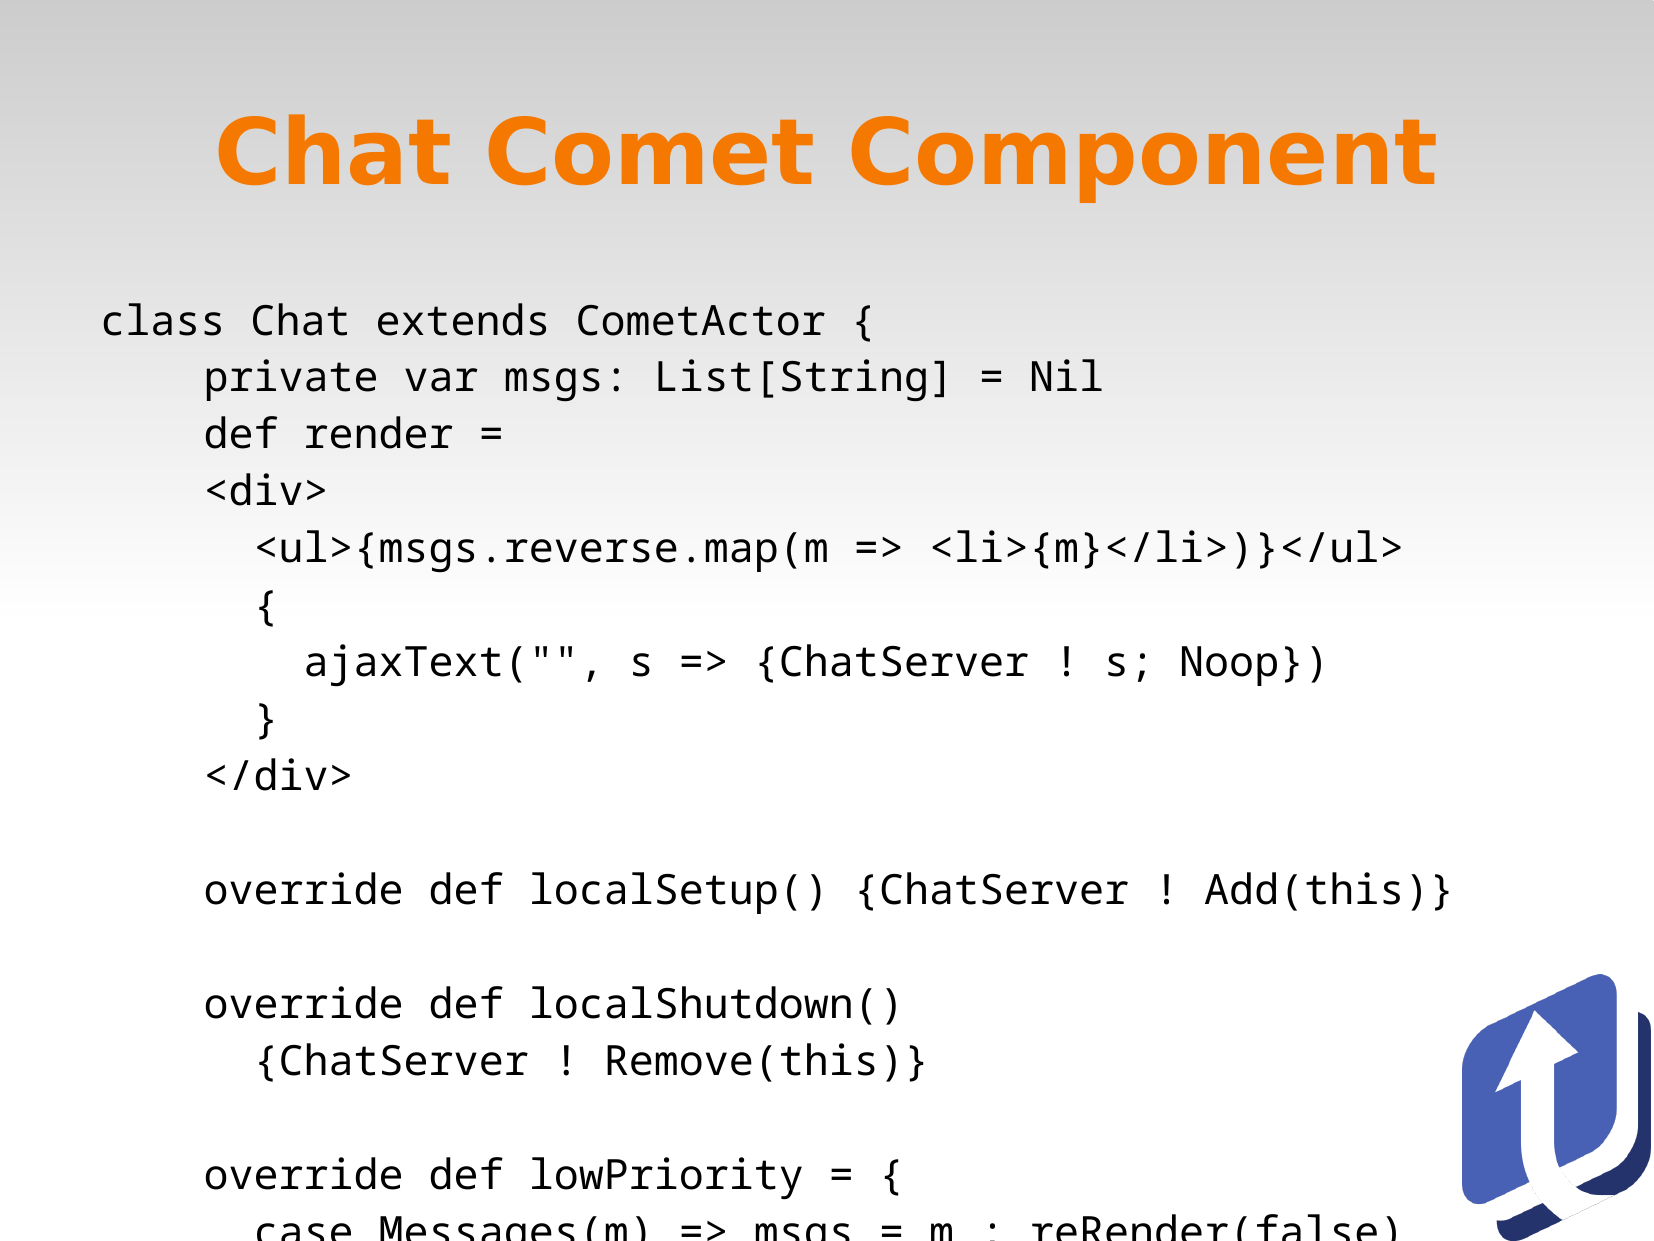

# Chat Comet Component
class Chat extends CometActor {
 private var msgs: List[String] = Nil
 def render =
 <div>
 <ul>{msgs.reverse.map(m => <li>{m}</li>)}</ul>
 {
 ajaxText("", s => {ChatServer ! s; Noop})
 }
 </div>
 override def localSetup() {ChatServer ! Add(this)}
 override def localShutdown()
 {ChatServer ! Remove(this)}
 override def lowPriority = {
 case Messages(m) => msgs = m ; reRender(false)
 }
}